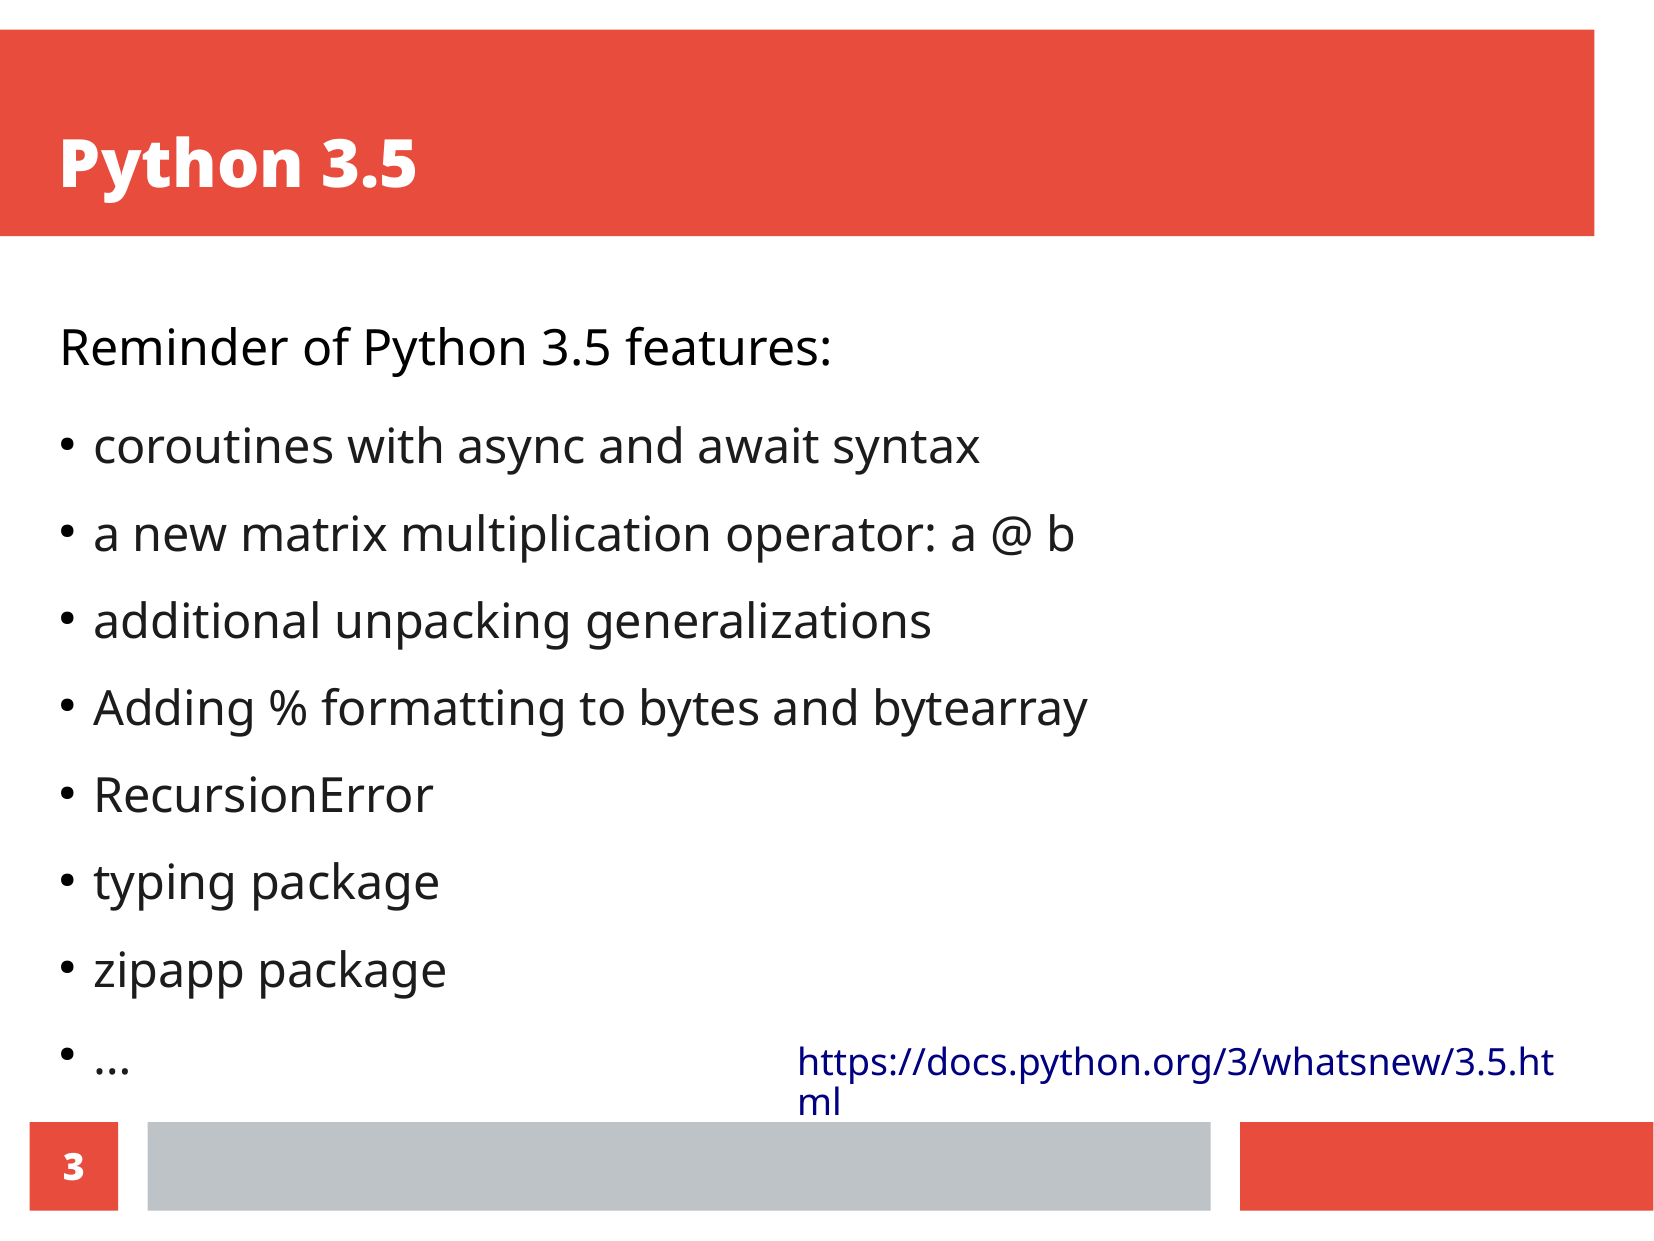

Python 3.5
Reminder of Python 3.5 features:
# coroutines with async and await syntax
a new matrix multiplication operator: a @ b
additional unpacking generalizations
Adding % formatting to bytes and bytearray
RecursionError
typing package
zipapp package
…
https://docs.python.org/3/whatsnew/3.5.html
3